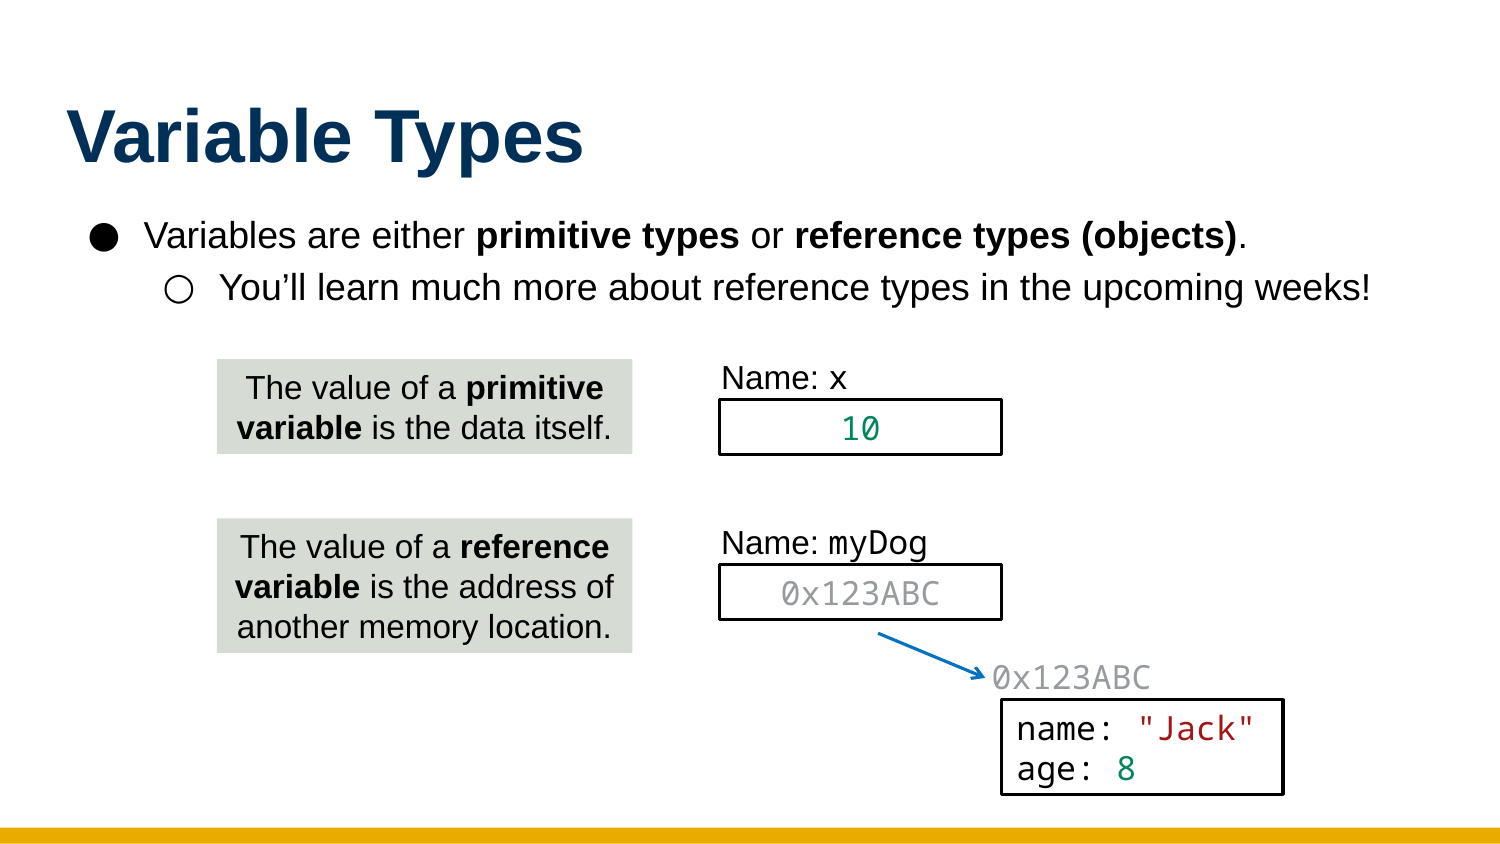

# Variable Types
Variables are either primitive types or reference types (objects).
You’ll learn much more about reference types in the upcoming weeks!
Name: x
10
The value of a primitive variable is the data itself.
Name: myDog
0x123ABC
0x123ABC
name: "Jack"
age: 8
The value of a reference variable is the address of another memory location.